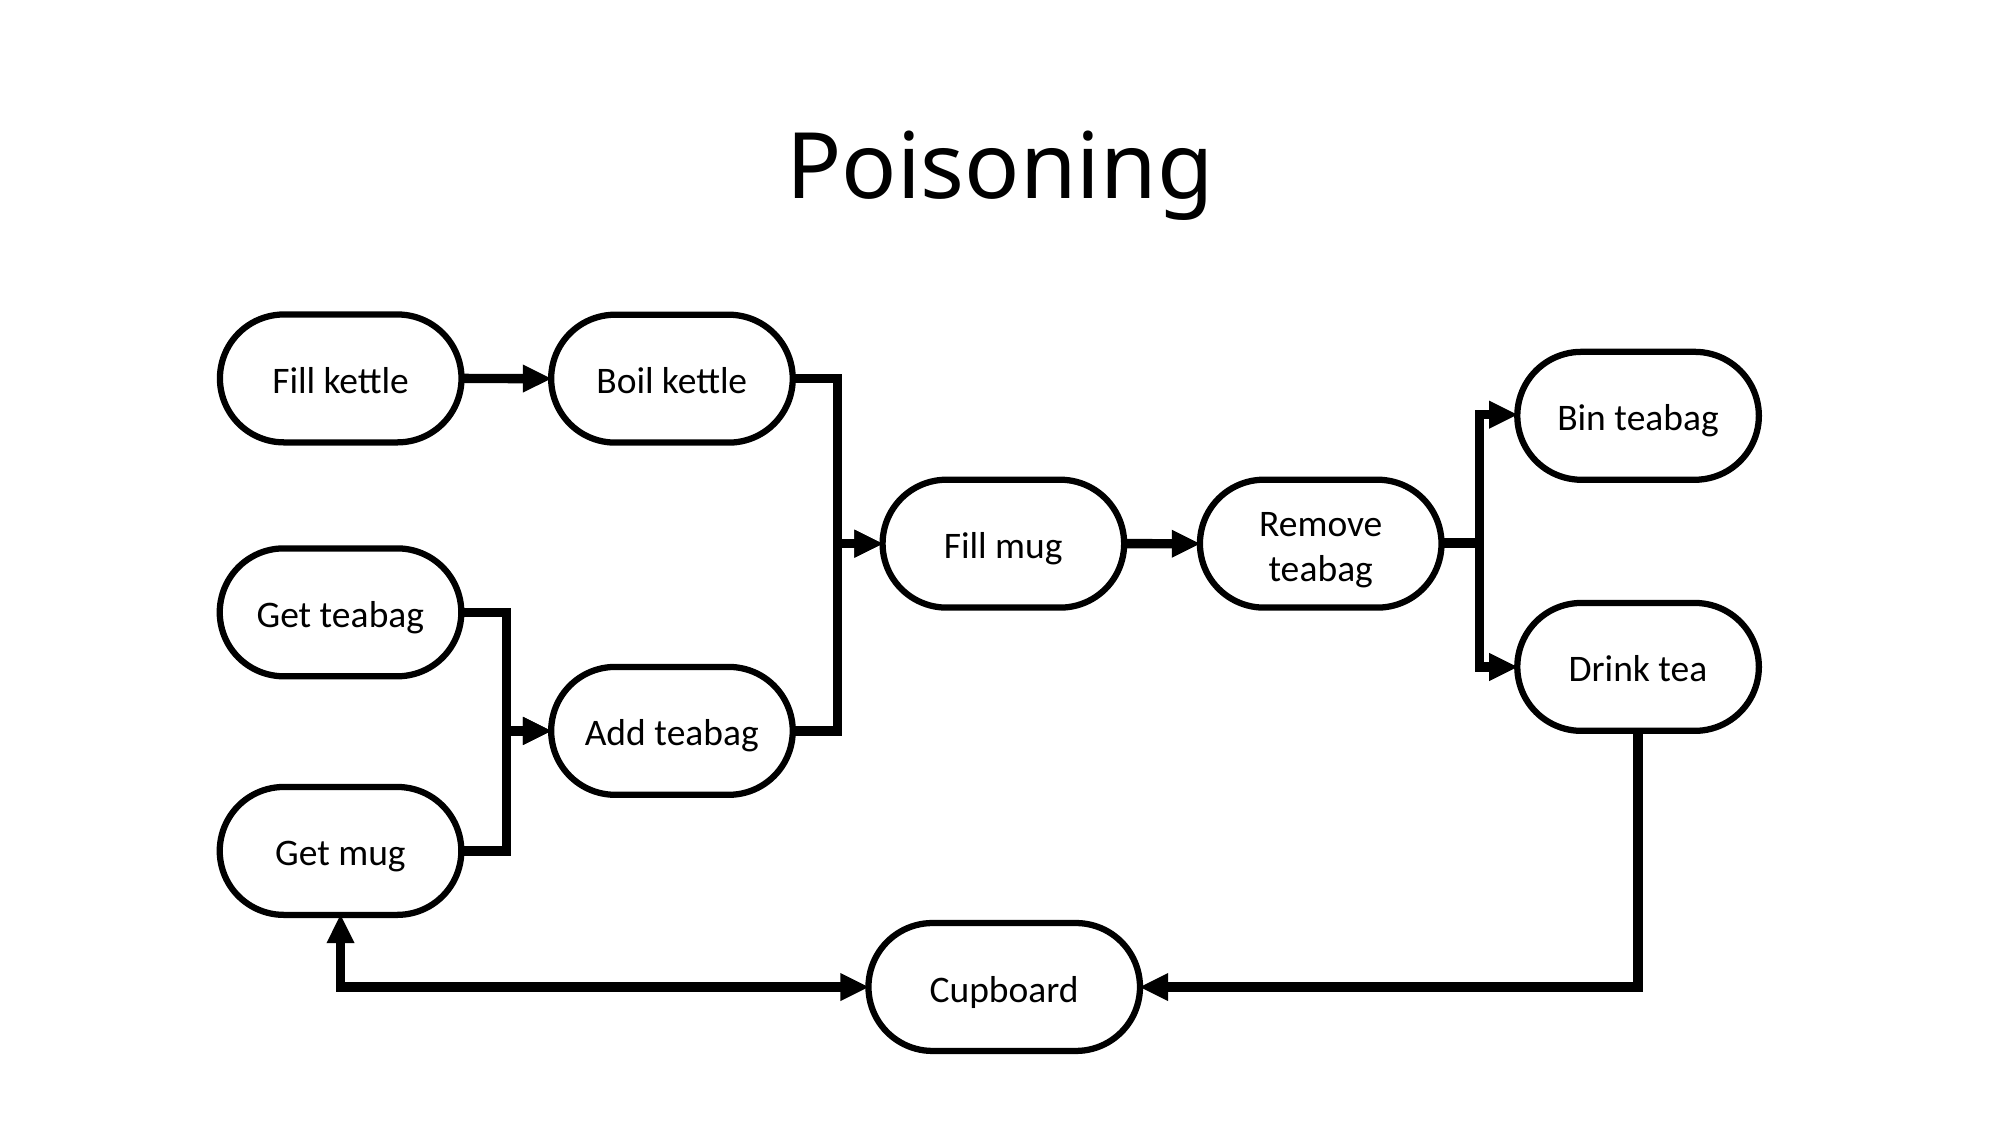

# Poisoning
Fill kettle
Boil kettle
Bin teabag
Fill mug
Remove teabag
Get teabag
Drink tea
Add teabag
Get mug
Cupboard